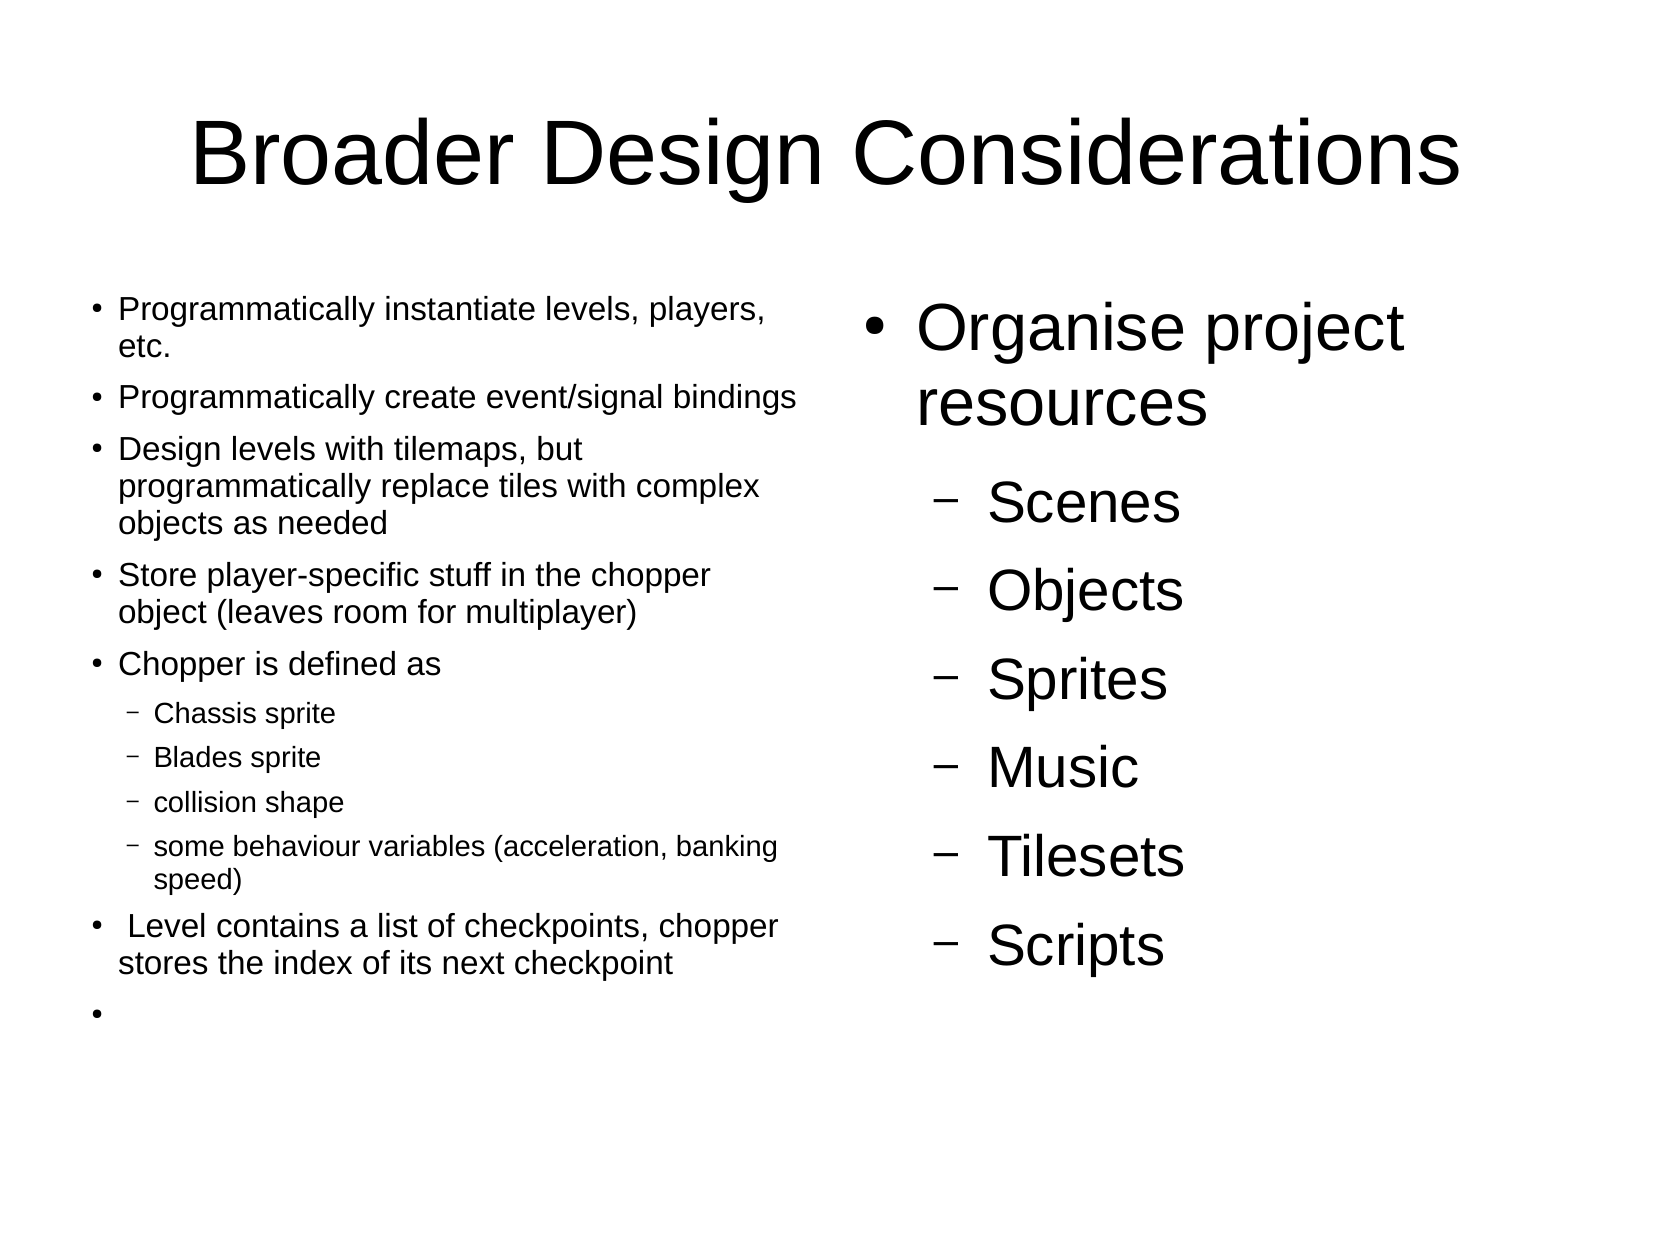

# Broader Design Considerations
Programmatically instantiate levels, players, etc.
Programmatically create event/signal bindings
Design levels with tilemaps, but programmatically replace tiles with complex objects as needed
Store player-specific stuff in the chopper object (leaves room for multiplayer)
Chopper is defined as
Chassis sprite
Blades sprite
collision shape
some behaviour variables (acceleration, banking speed)
 Level contains a list of checkpoints, chopper stores the index of its next checkpoint
Organise project resources
Scenes
Objects
Sprites
Music
Tilesets
Scripts